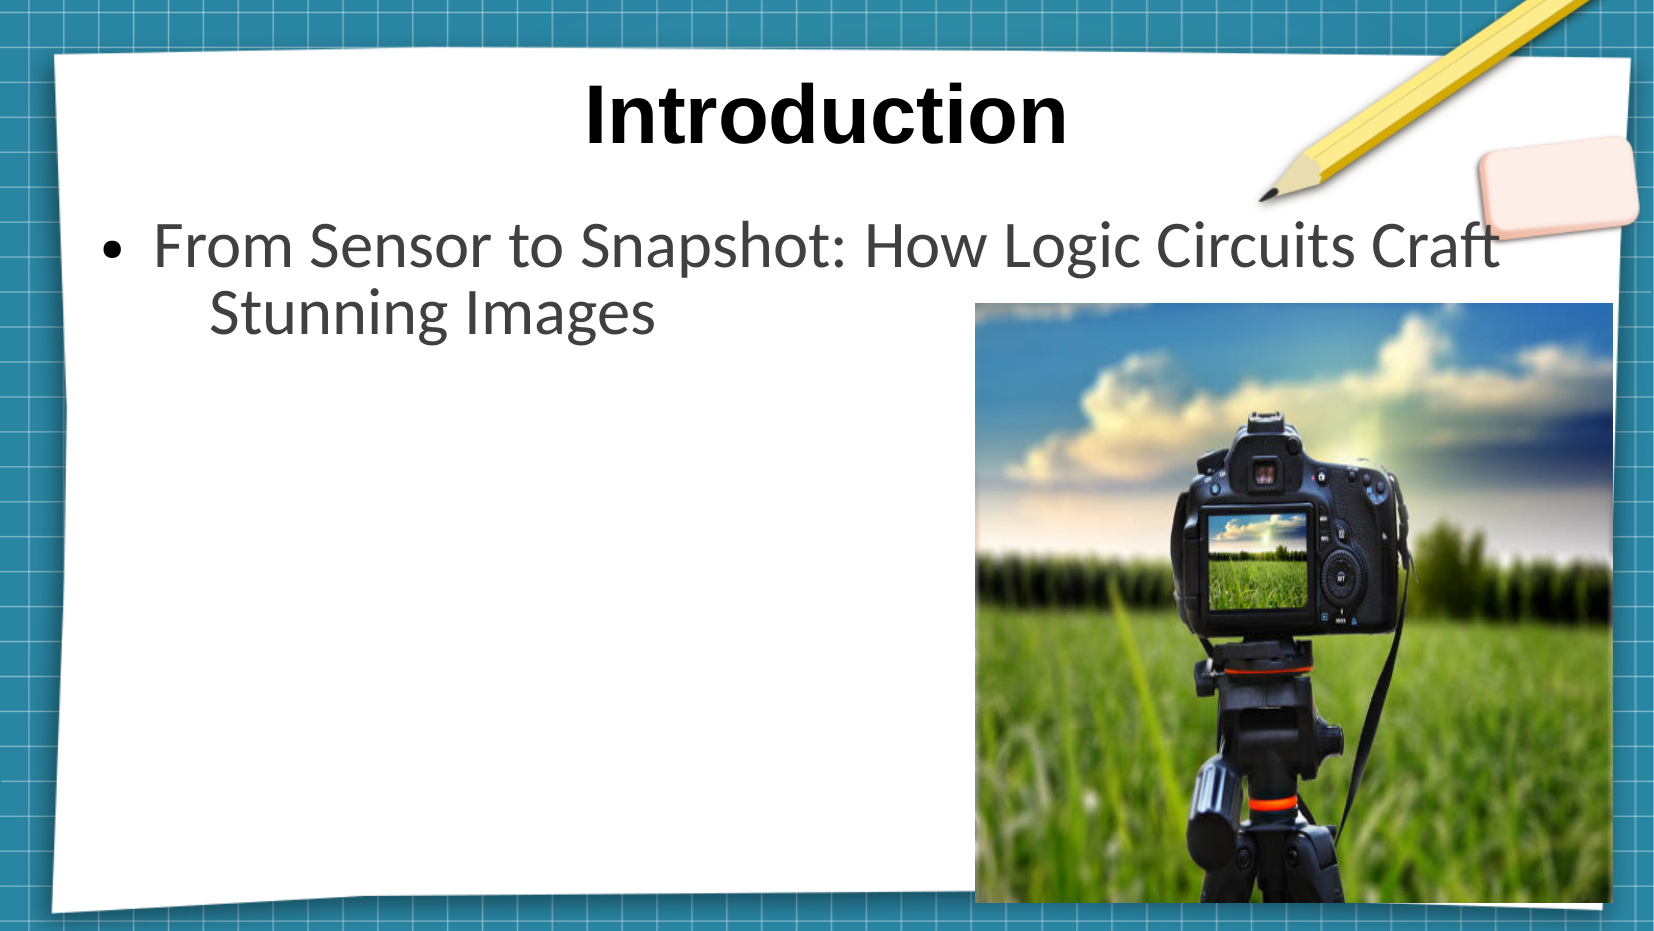

# Introduction
From Sensor to Snapshot: How Logic Circuits Craft Stunning Images